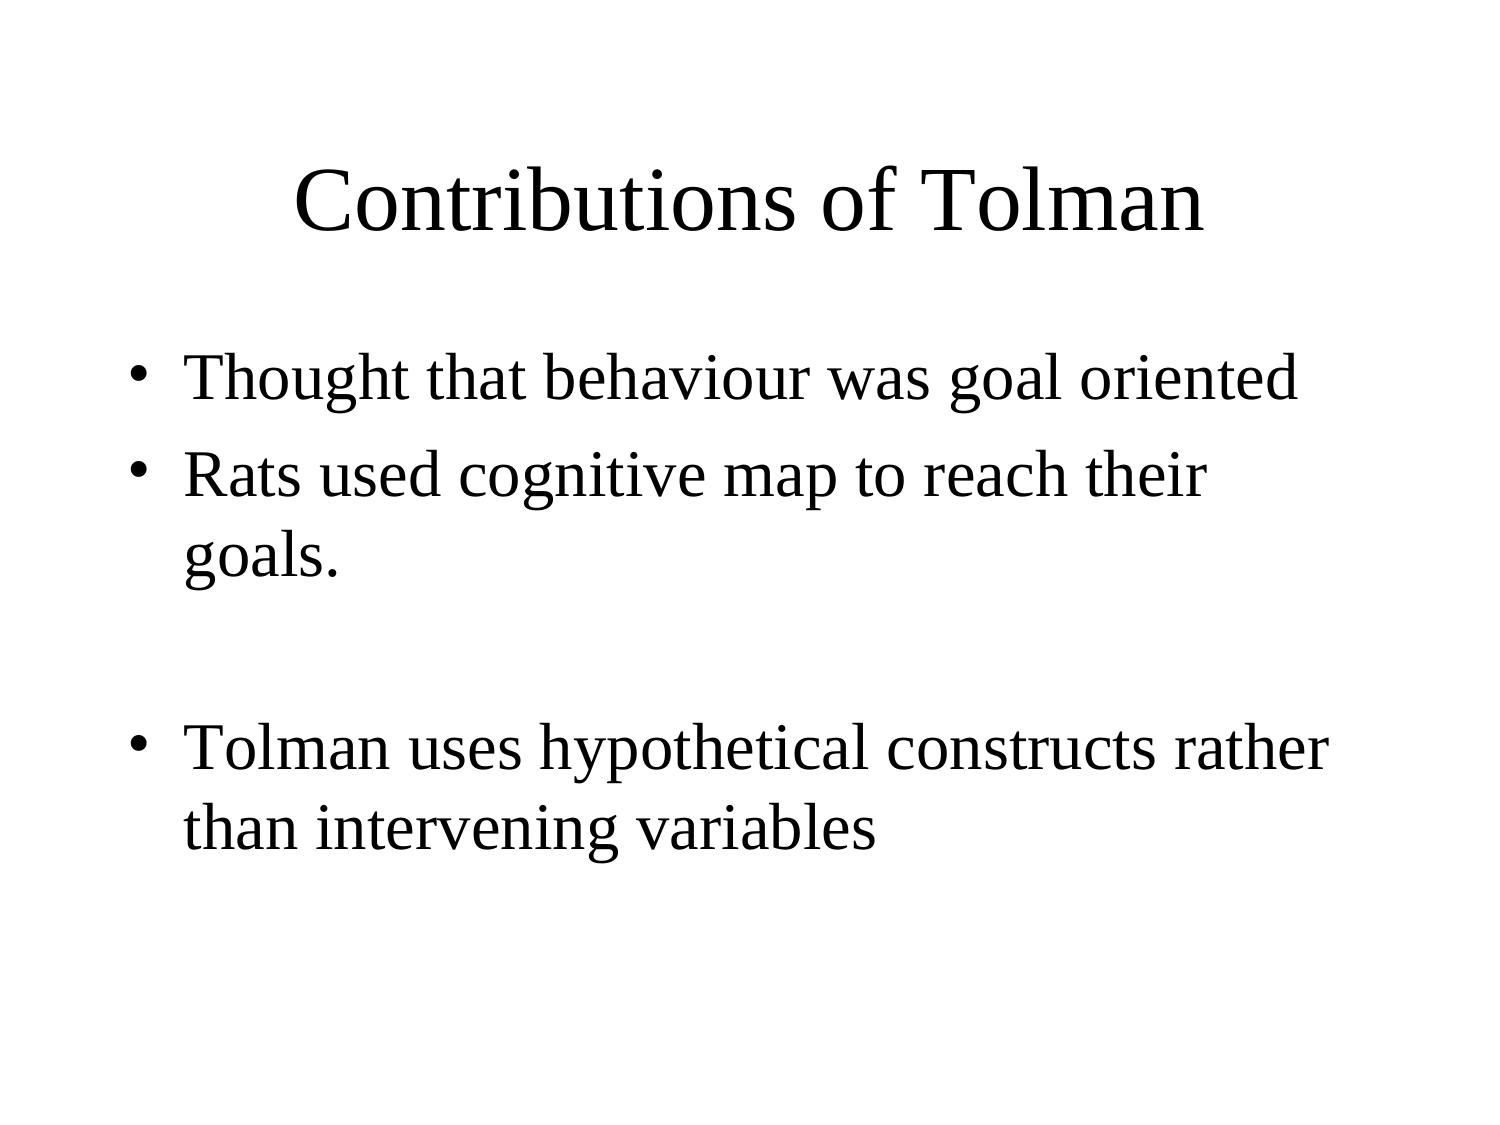

# Contributions of Tolman
Thought that behaviour was goal oriented
Rats used cognitive map to reach their goals.
Tolman uses hypothetical constructs rather than intervening variables